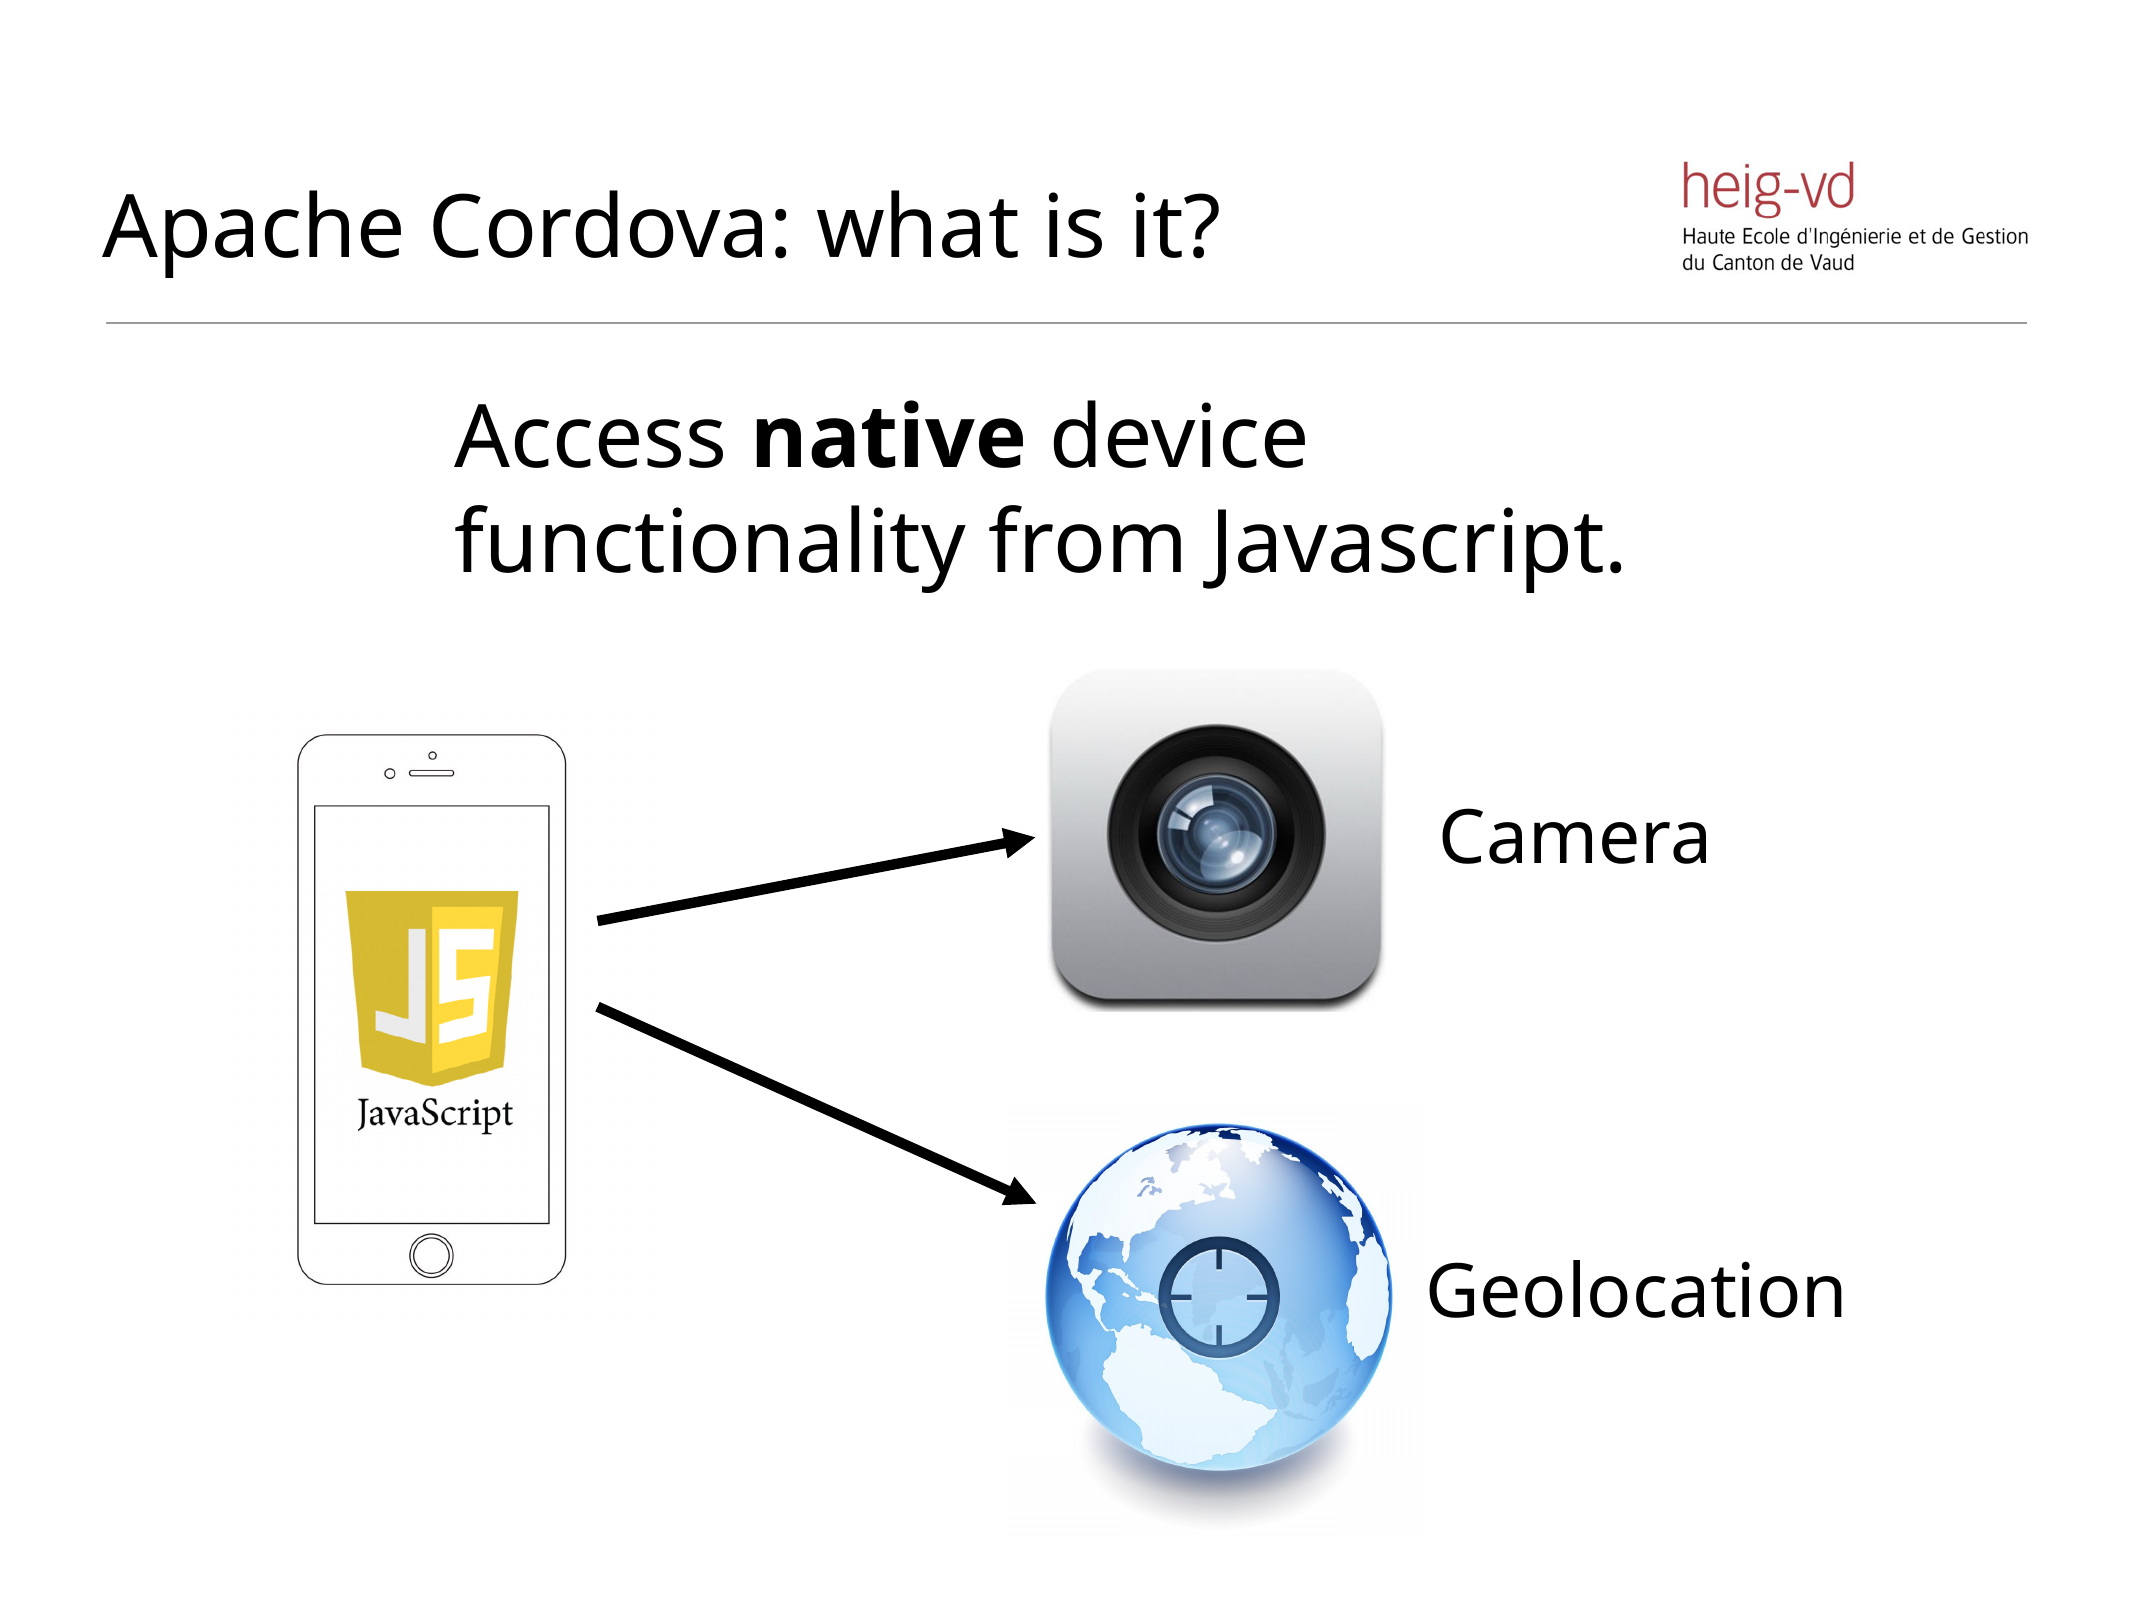

# Apache Cordova: what is it?
Access native device
functionality from Javascript.
Camera
Geolocation